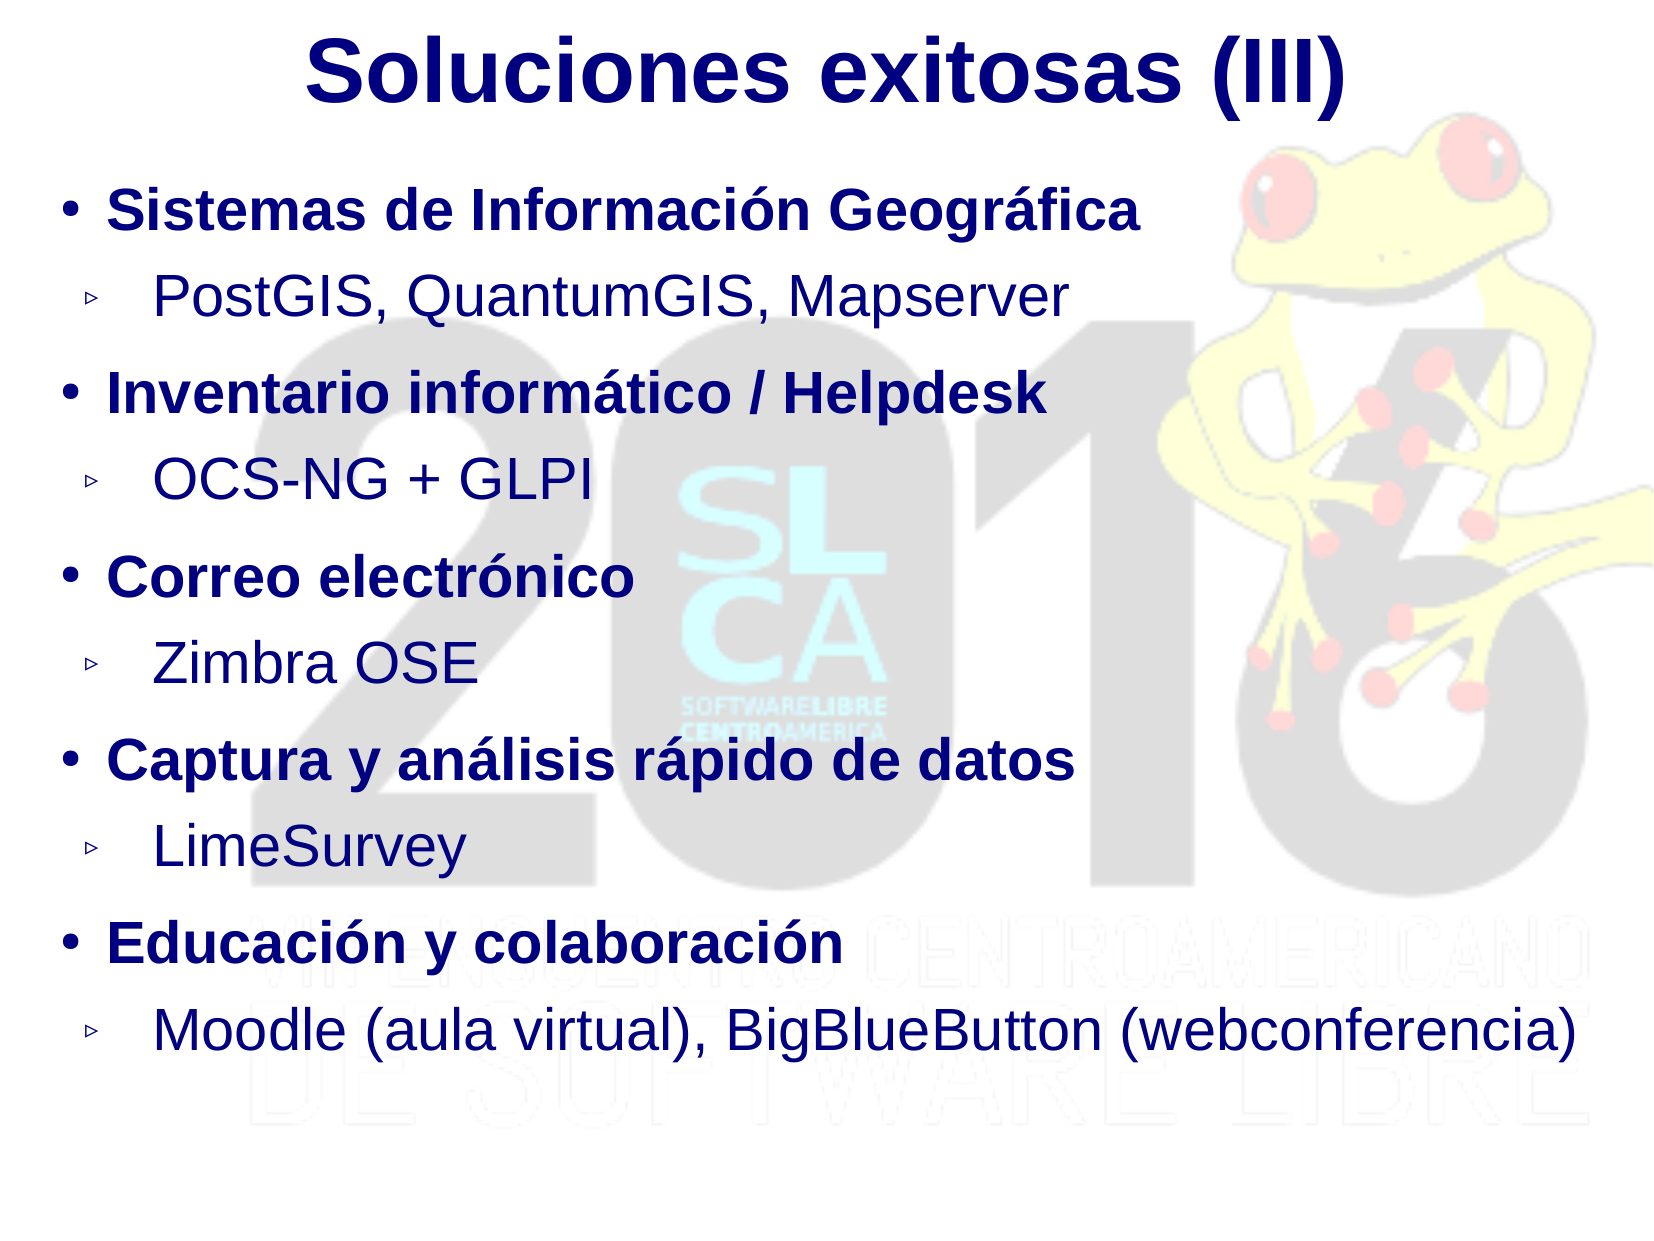

# Soluciones exitosas (III)
Sistemas de Información Geográfica
PostGIS, QuantumGIS, Mapserver
Inventario informático / Helpdesk
OCS-NG + GLPI
Correo electrónico
Zimbra OSE
Captura y análisis rápido de datos
LimeSurvey
Educación y colaboración
Moodle (aula virtual), BigBlueButton (webconferencia)